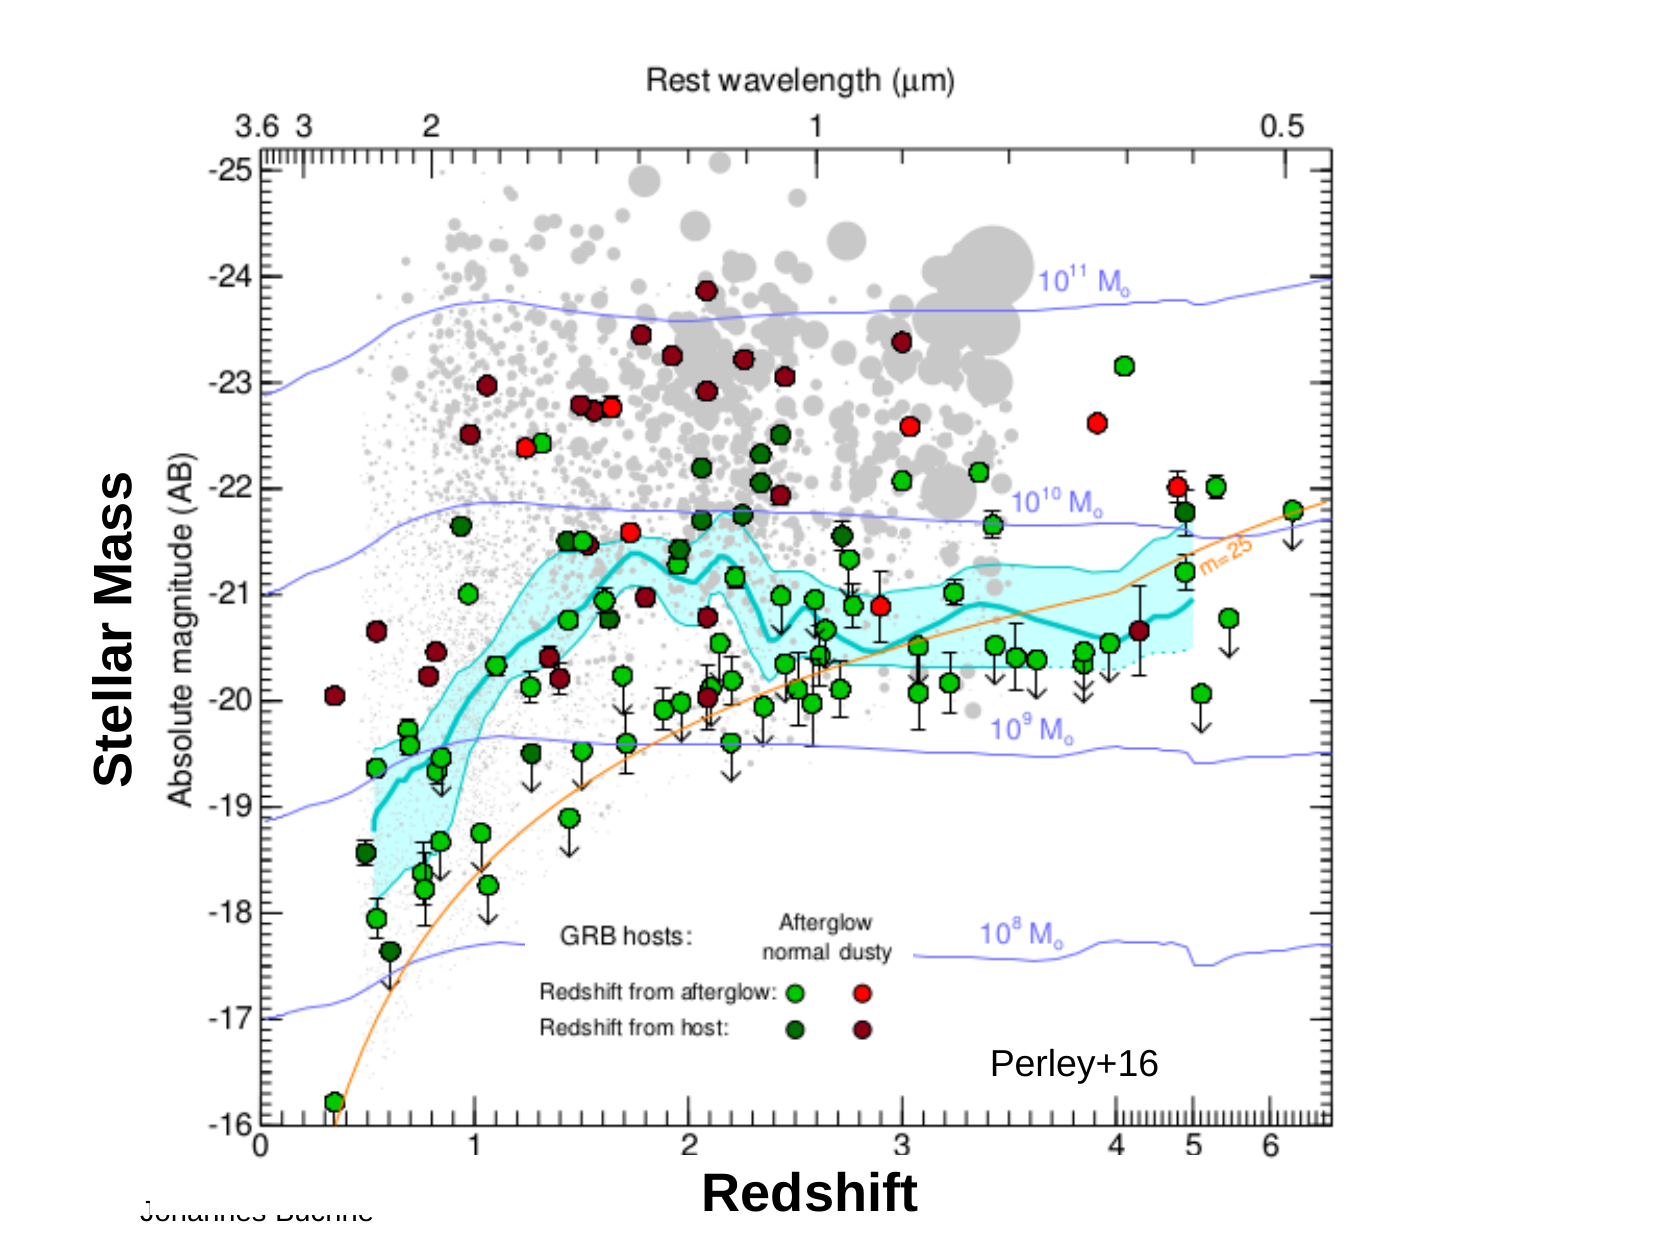

#
Stellar Mass
Perley+16
Redshift
Johannes Buchner